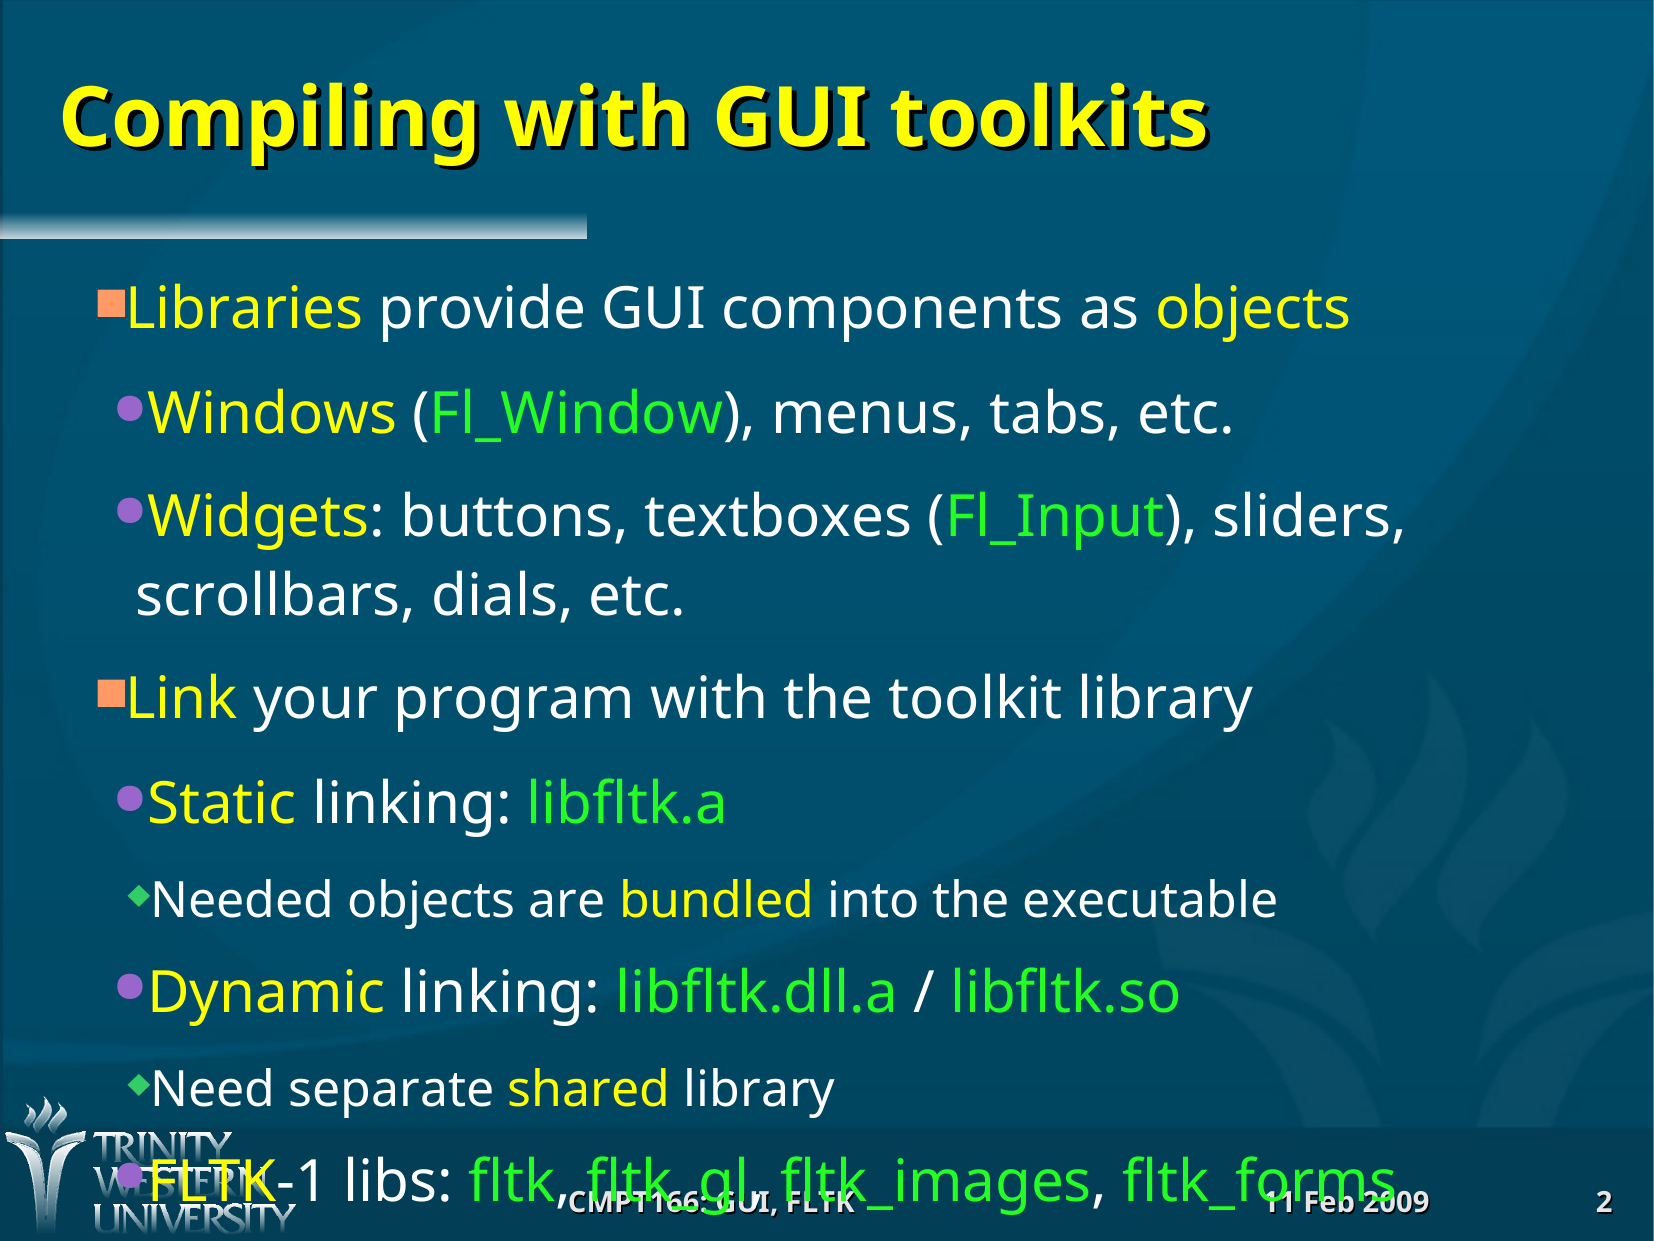

# Compiling with GUI toolkits
Libraries provide GUI components as objects
Windows (Fl_Window), menus, tabs, etc.
Widgets: buttons, textboxes (Fl_Input), sliders, scrollbars, dials, etc.
Link your program with the toolkit library
Static linking: libfltk.a
Needed objects are bundled into the executable
Dynamic linking: libfltk.dll.a / libfltk.so
Need separate shared library
FLTK-1 libs: fltk, fltk_gl, fltk_images, fltk_forms
CMPT166: GUI, FLTK
11 Feb 2009
2